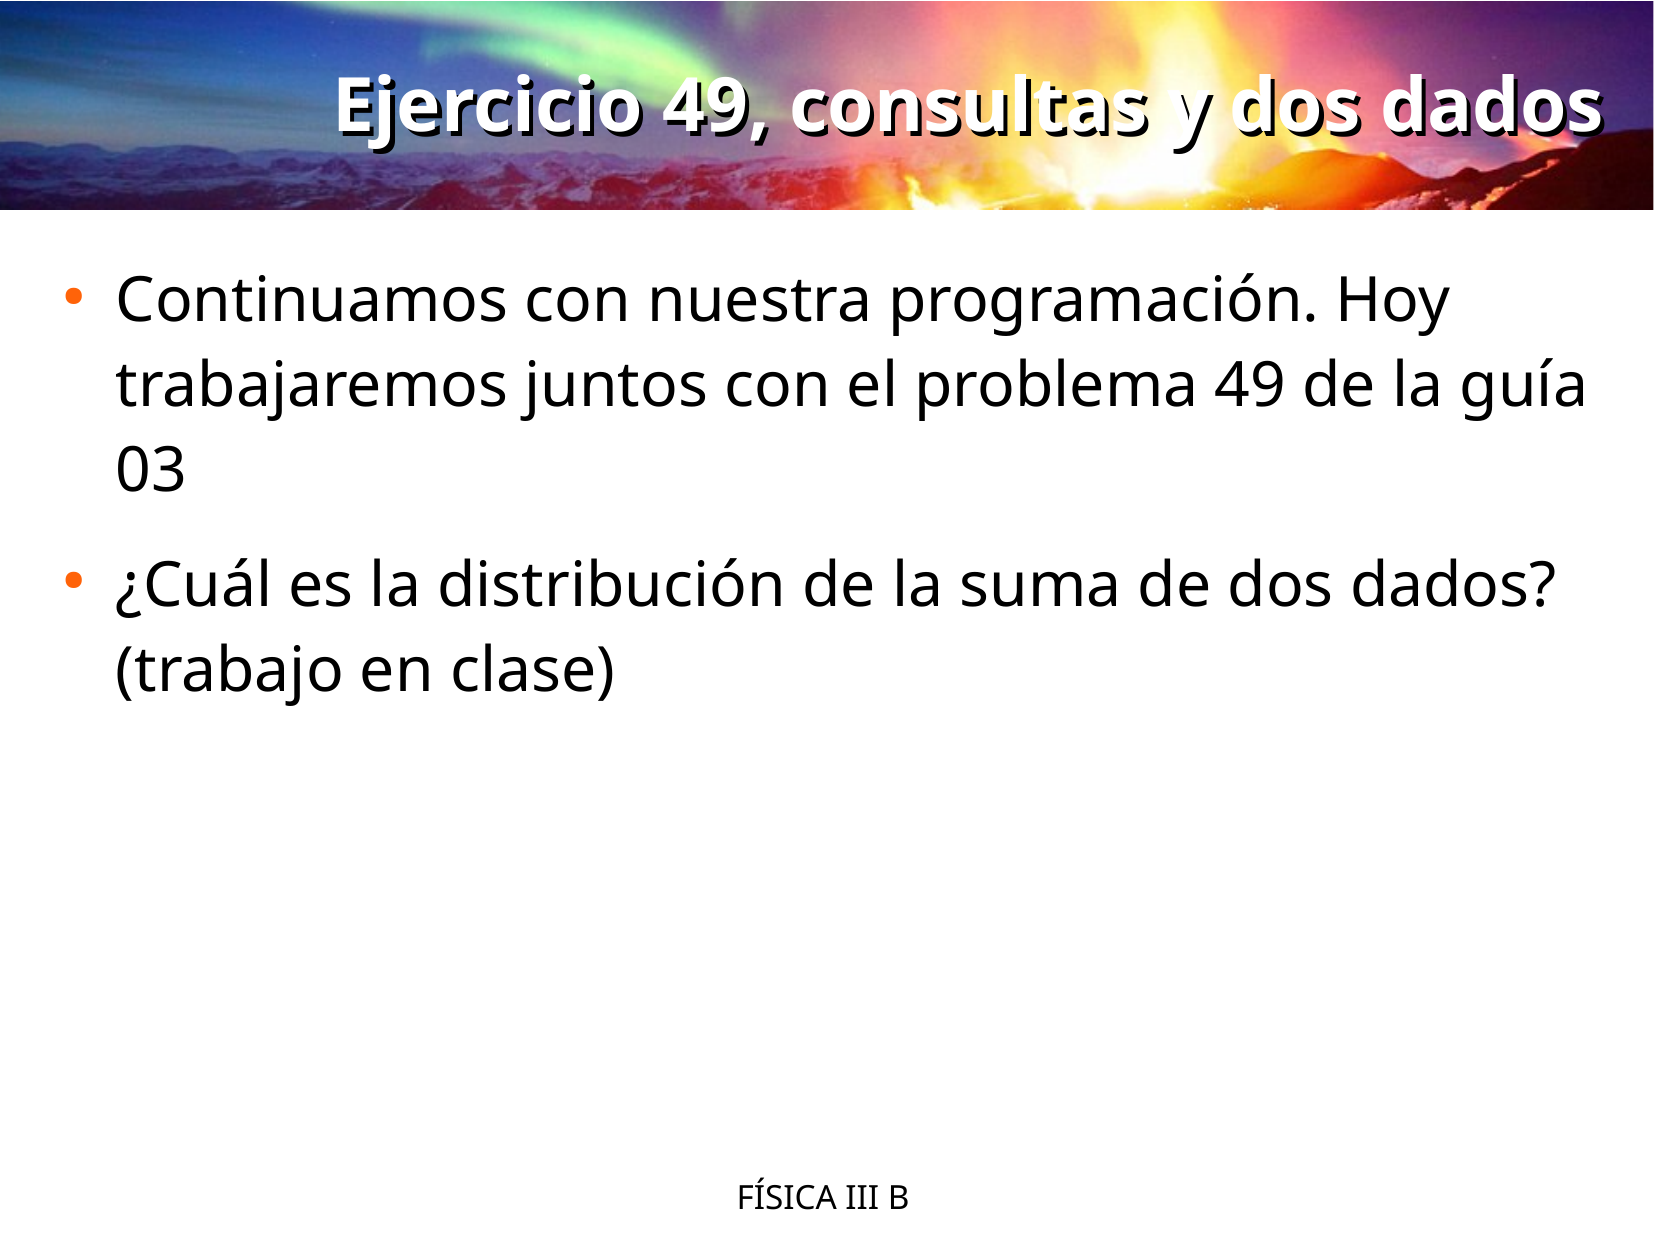

# Ejercicio 49, consultas y dos dados
Continuamos con nuestra programación. Hoy trabajaremos juntos con el problema 49 de la guía 03
¿Cuál es la distribución de la suma de dos dados? (trabajo en clase)
FÍSICA III B